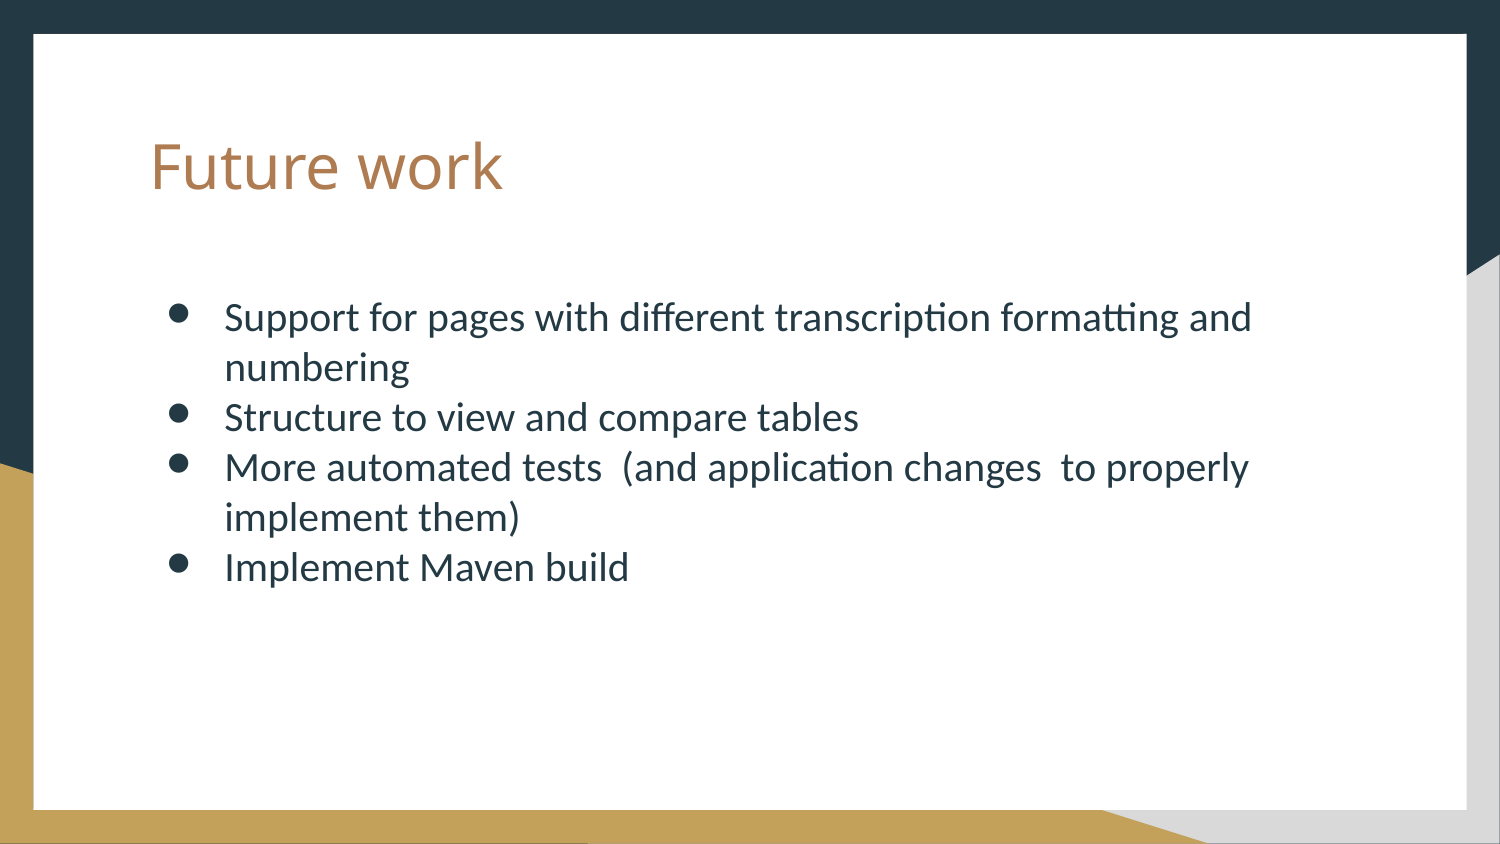

# Future work
Support for pages with different transcription formatting and numbering
Structure to view and compare tables
More automated tests (and application changes to properly implement them)
Implement Maven build